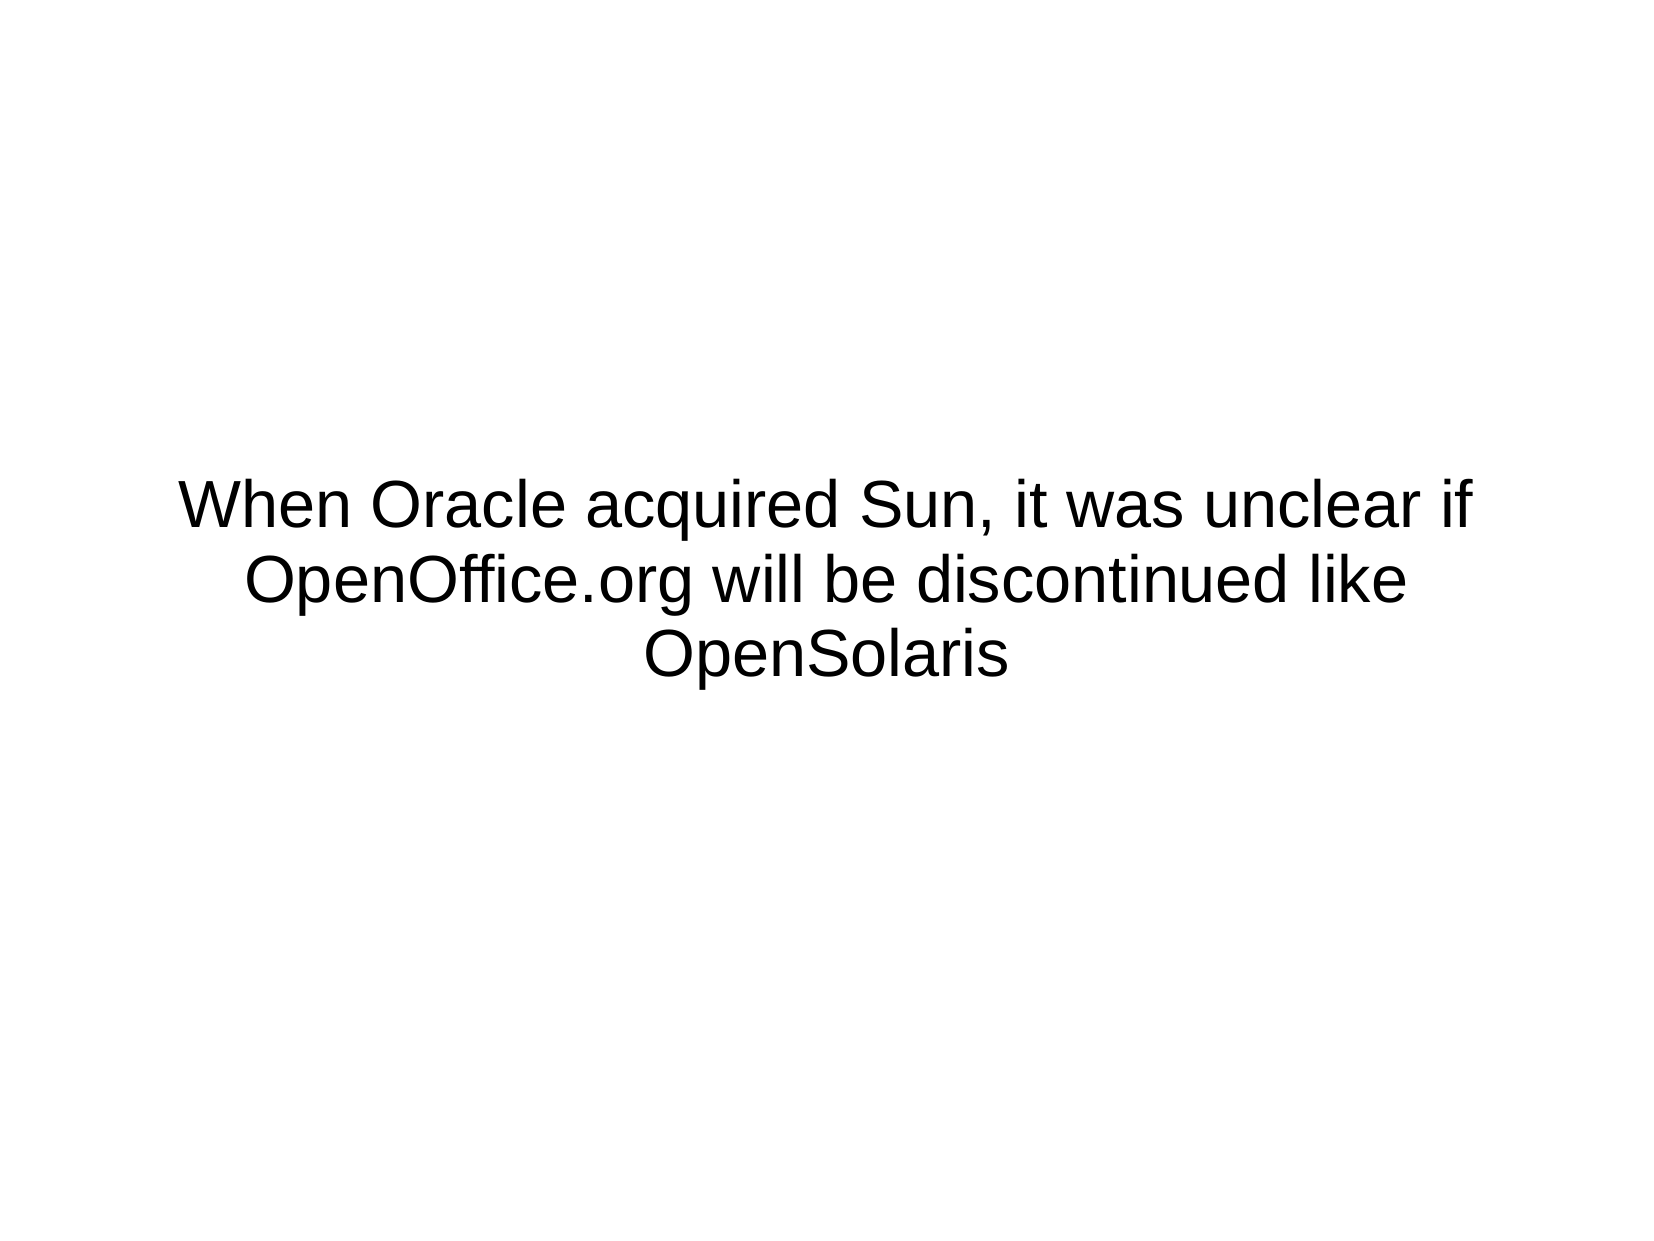

# When Oracle acquired Sun, it was unclear if OpenOffice.org will be discontinued like OpenSolaris